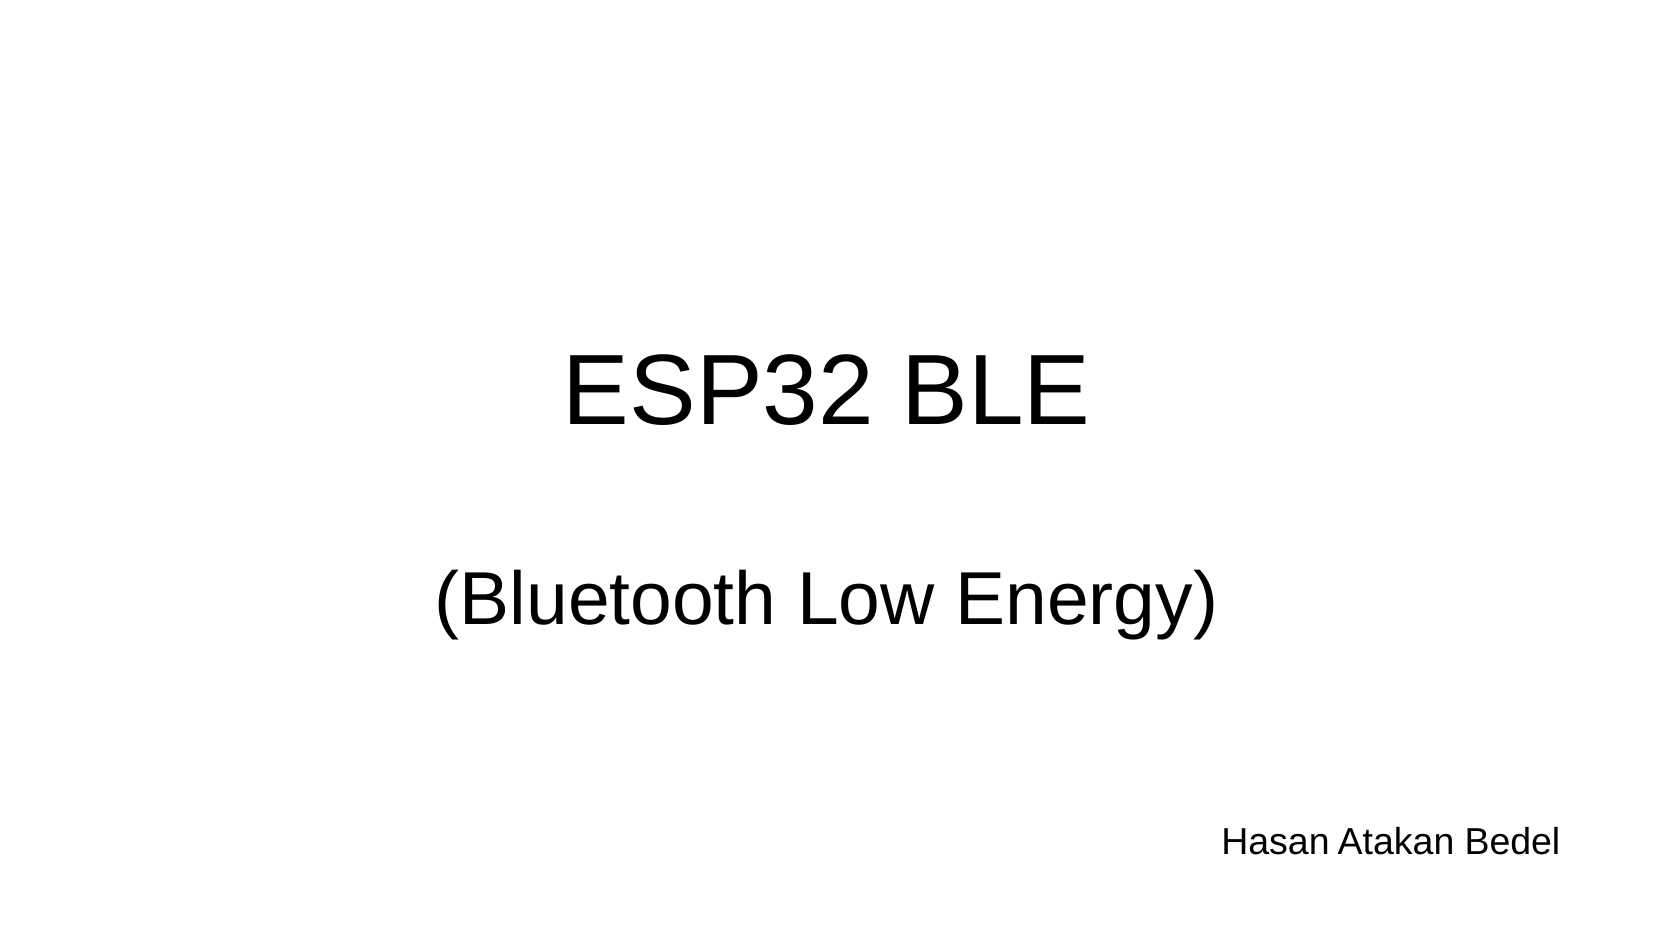

# ESP32 BLE
(Bluetooth Low Energy)
Hasan Atakan Bedel